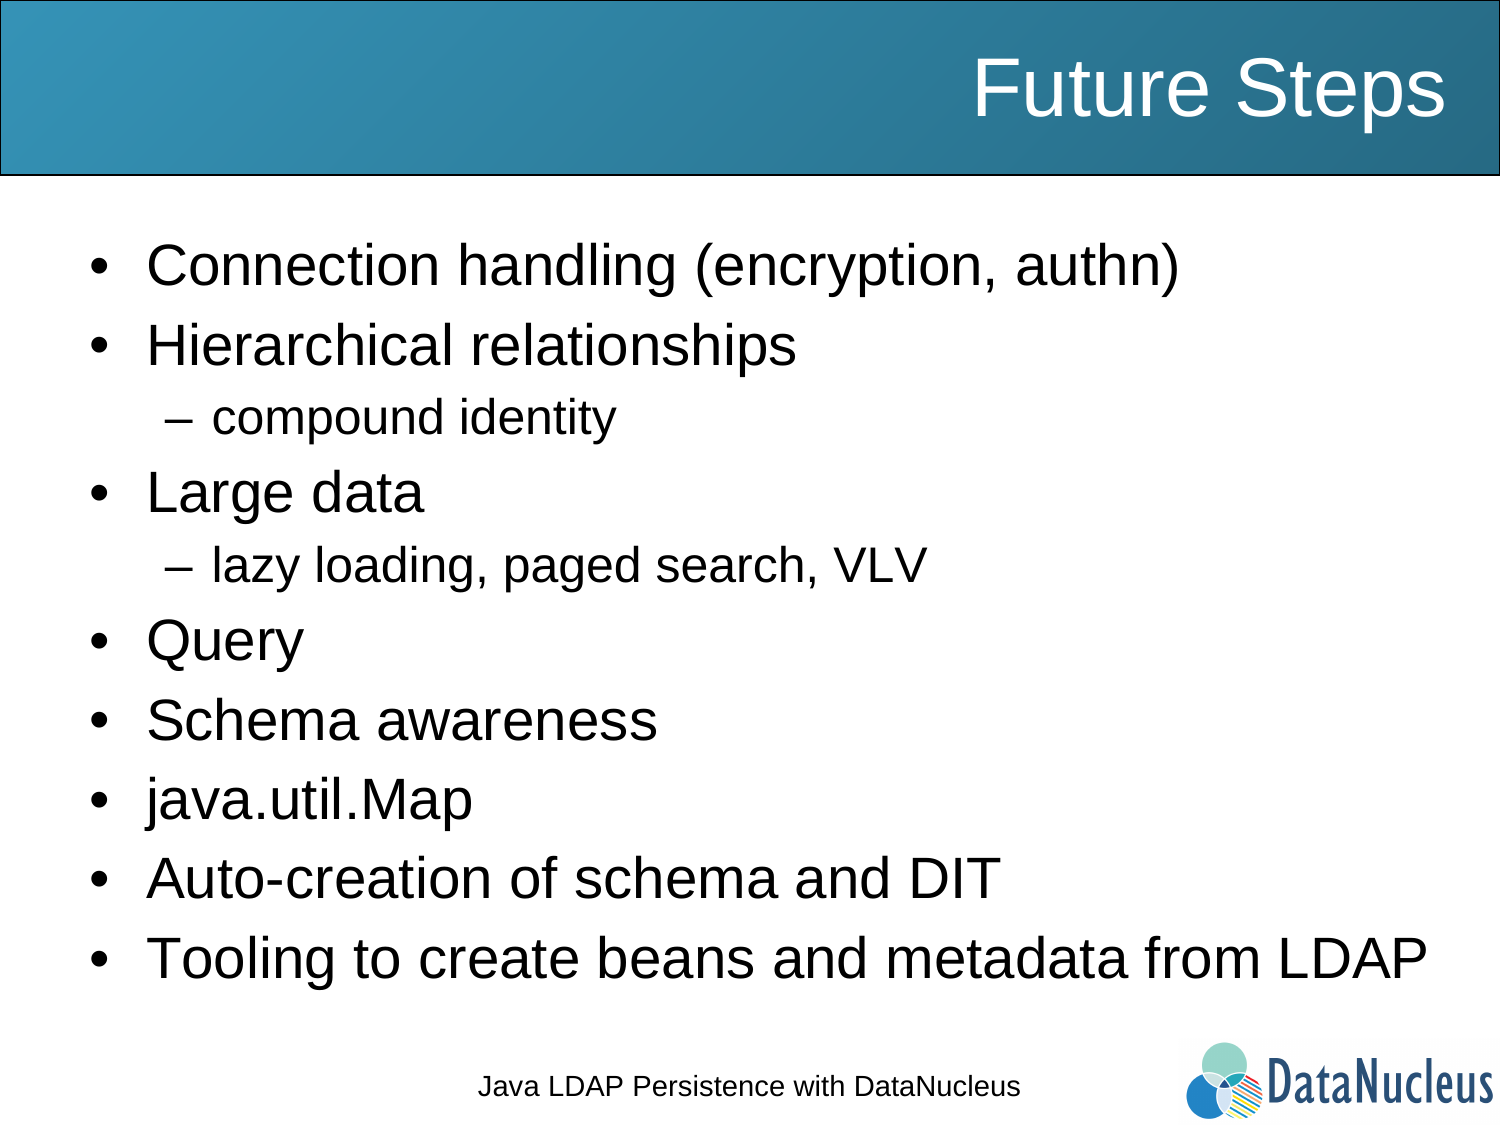

# Future Steps
Connection handling (encryption, authn)
Hierarchical relationships
compound identity
Large data
lazy loading, paged search, VLV
Query
Schema awareness
java.util.Map
Auto-creation of schema and DIT
Tooling to create beans and metadata from LDAP